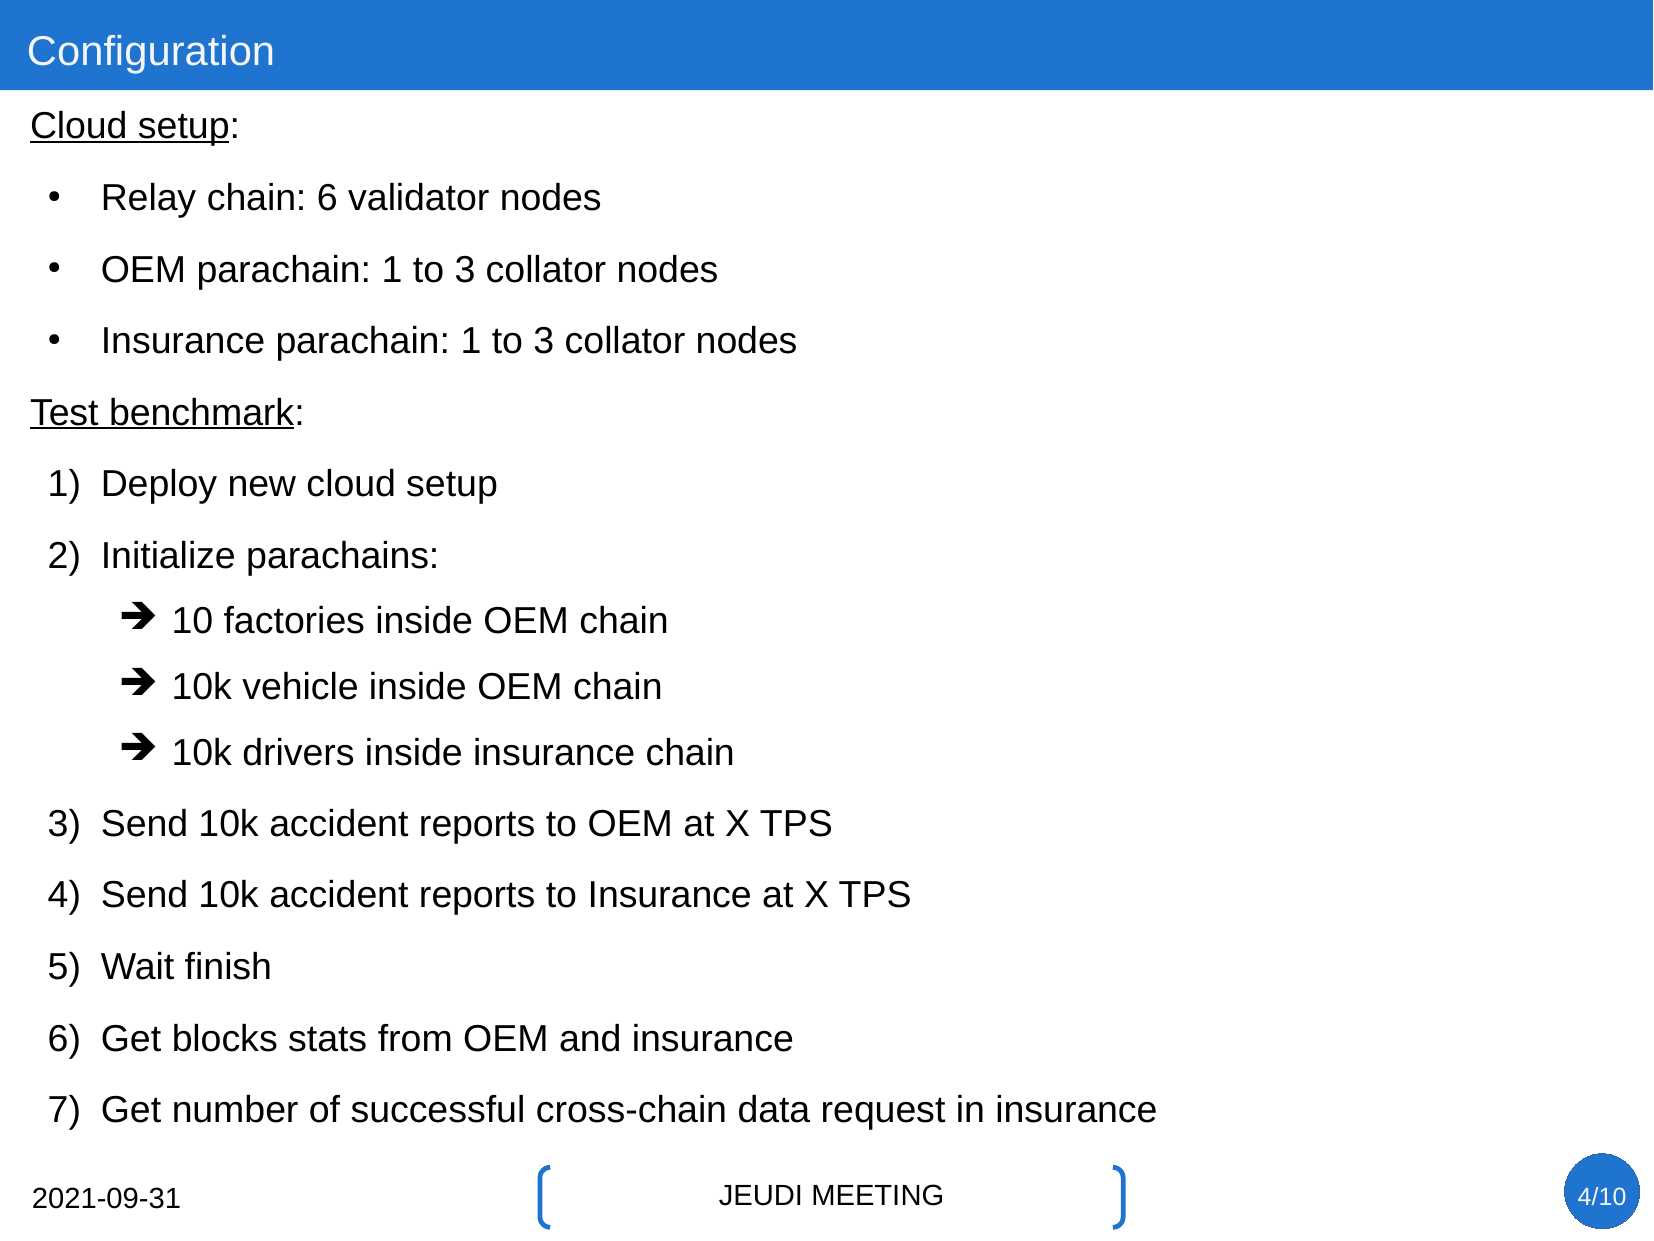

# Configuration
Cloud setup:
Relay chain: 6 validator nodes
OEM parachain: 1 to 3 collator nodes
Insurance parachain: 1 to 3 collator nodes
Test benchmark:
Deploy new cloud setup
Initialize parachains:
10 factories inside OEM chain
10k vehicle inside OEM chain
10k drivers inside insurance chain
Send 10k accident reports to OEM at X TPS
Send 10k accident reports to Insurance at X TPS
Wait finish
Get blocks stats from OEM and insurance
Get number of successful cross-chain data request in insurance